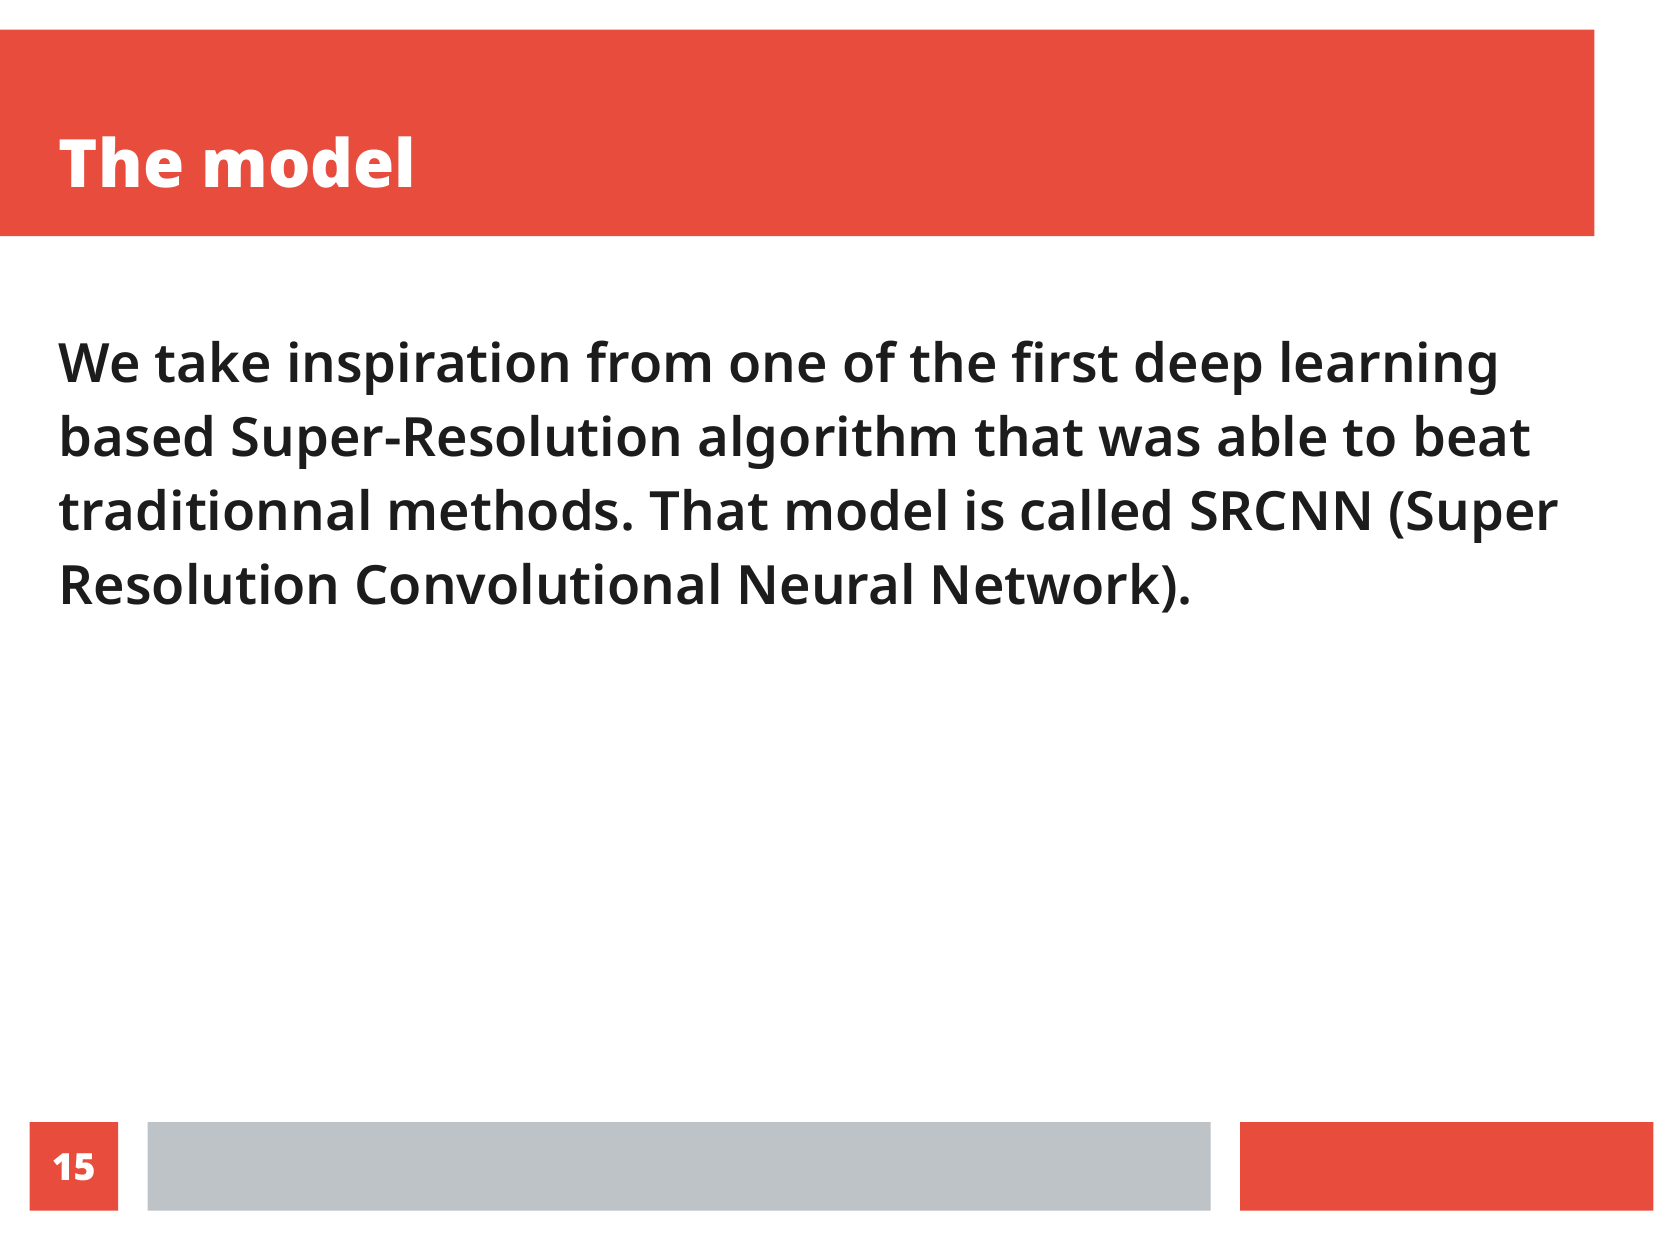

# The model
We take inspiration from one of the first deep learning based Super-Resolution algorithm that was able to beat traditionnal methods. That model is called SRCNN (Super Resolution Convolutional Neural Network).
15